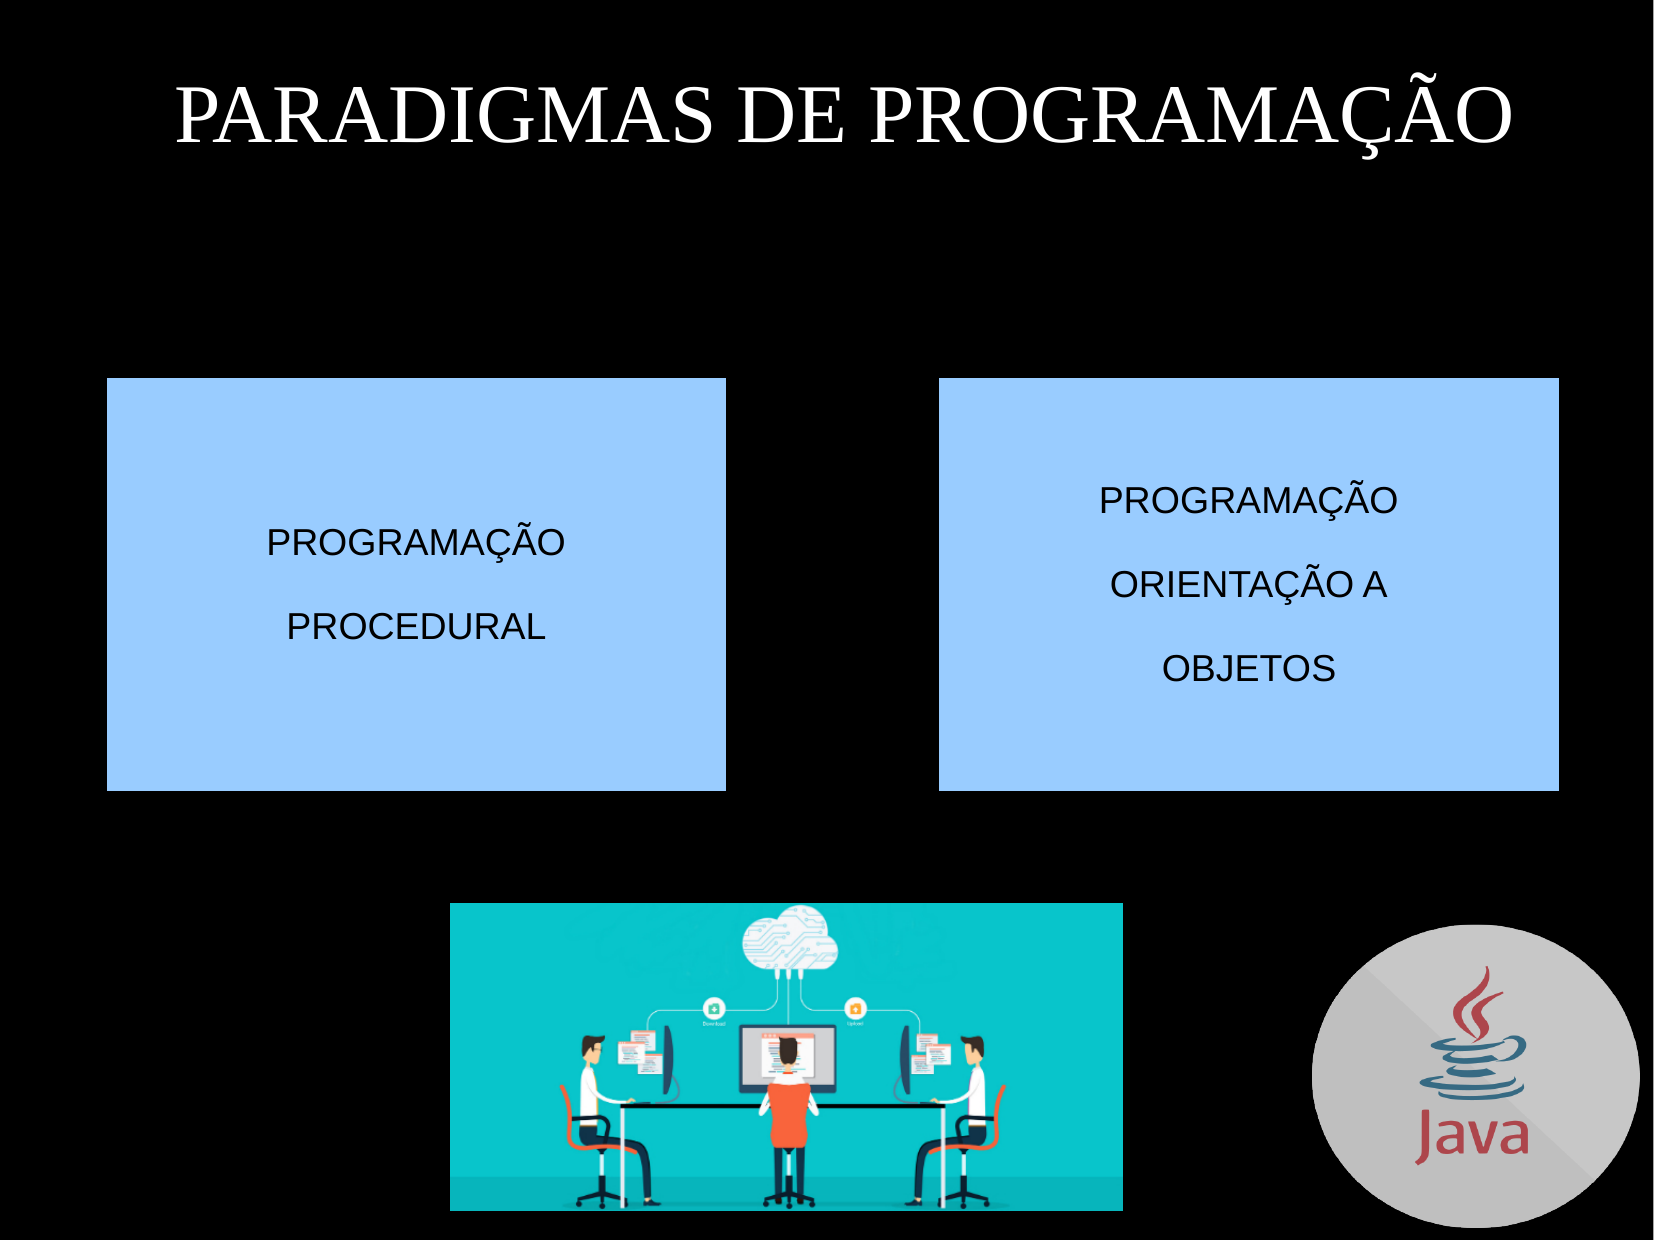

PARADIGMAS DE PROGRAMAÇÃO
PROGRAMAÇÃO
PROCEDURAL
PROGRAMAÇÃO
ORIENTAÇÃO A
OBJETOS